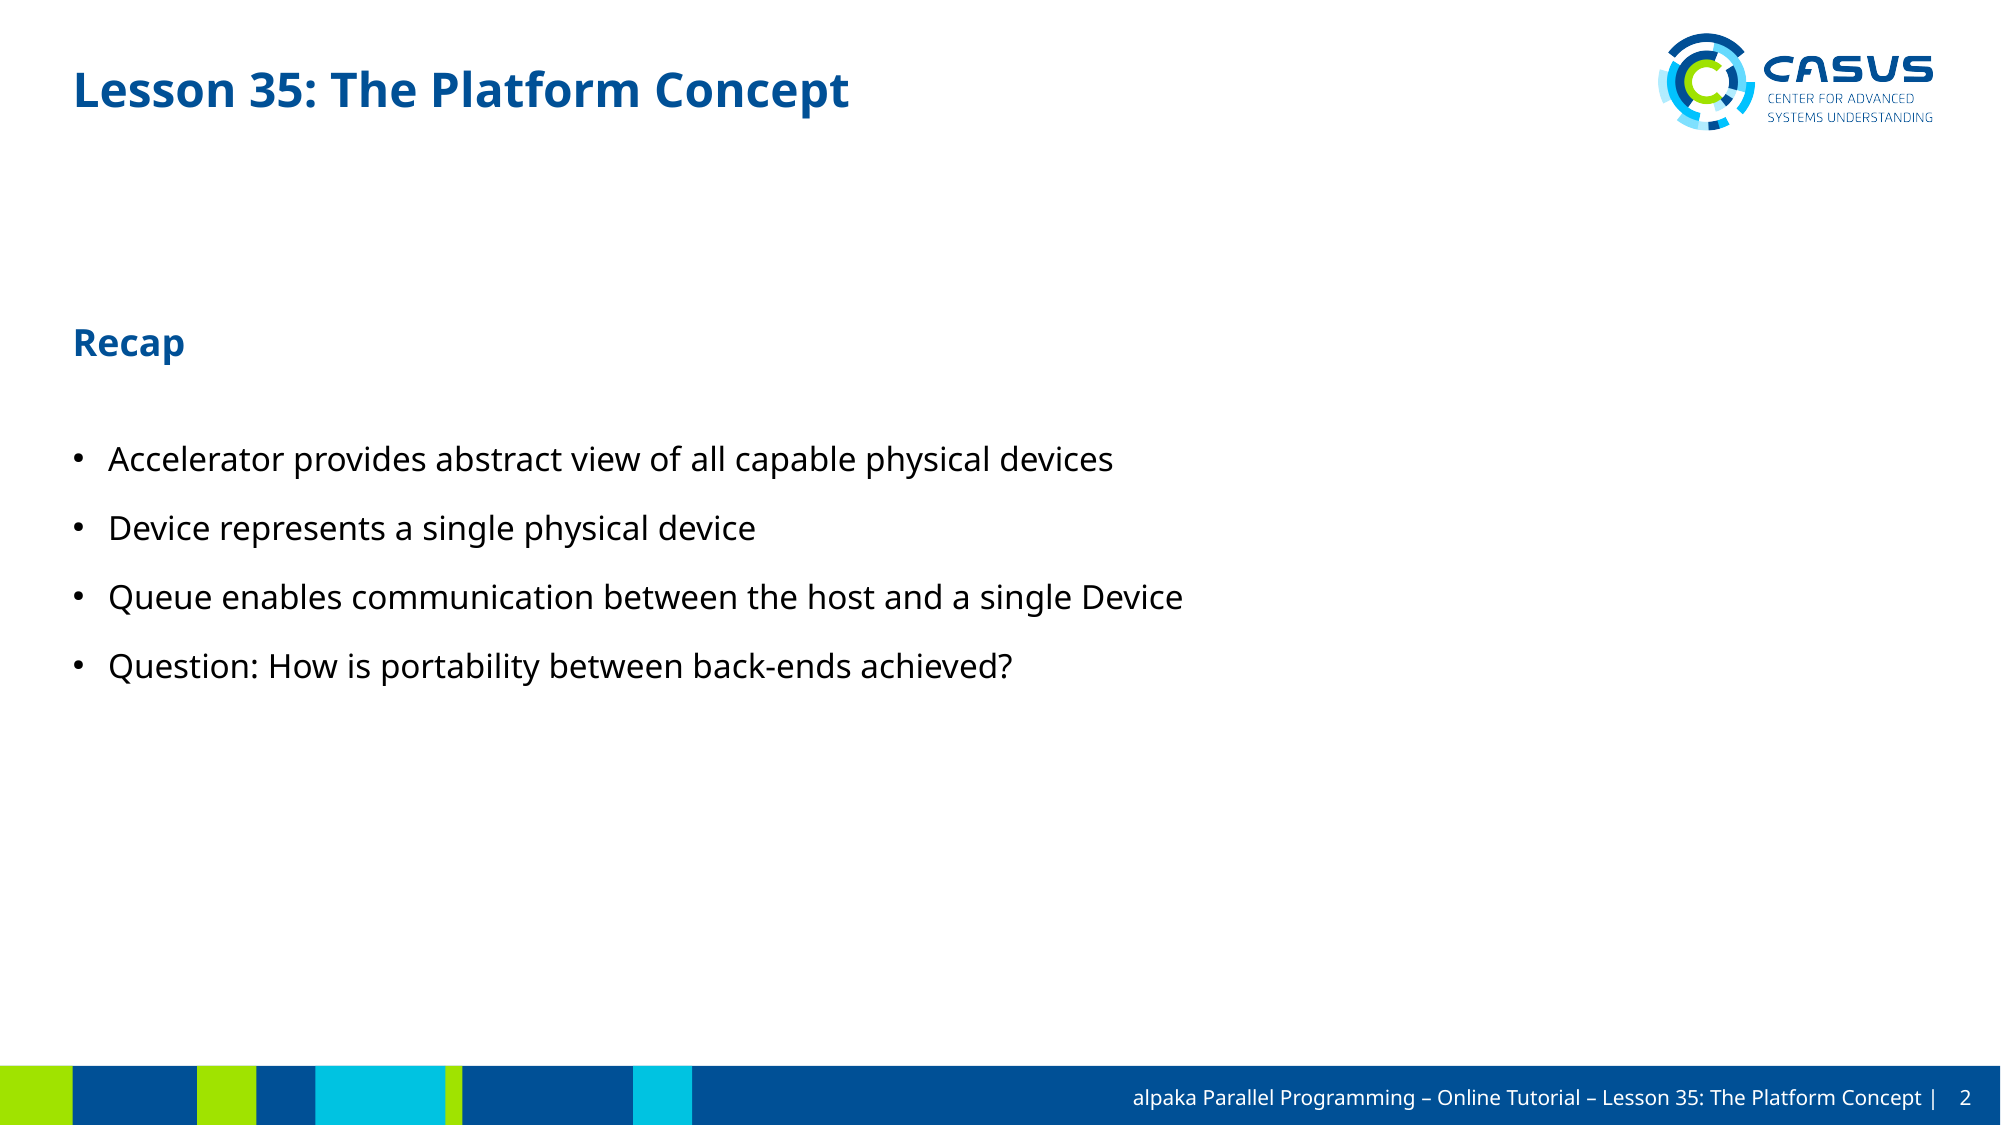

# Lesson 35: The Platform Concept
Recap
Accelerator provides abstract view of all capable physical devices
Device represents a single physical device
Queue enables communication between the host and a single Device
Question: How is portability between back-ends achieved?
alpaka Parallel Programming – Online Tutorial – Lesson 35: The Platform Concept
2